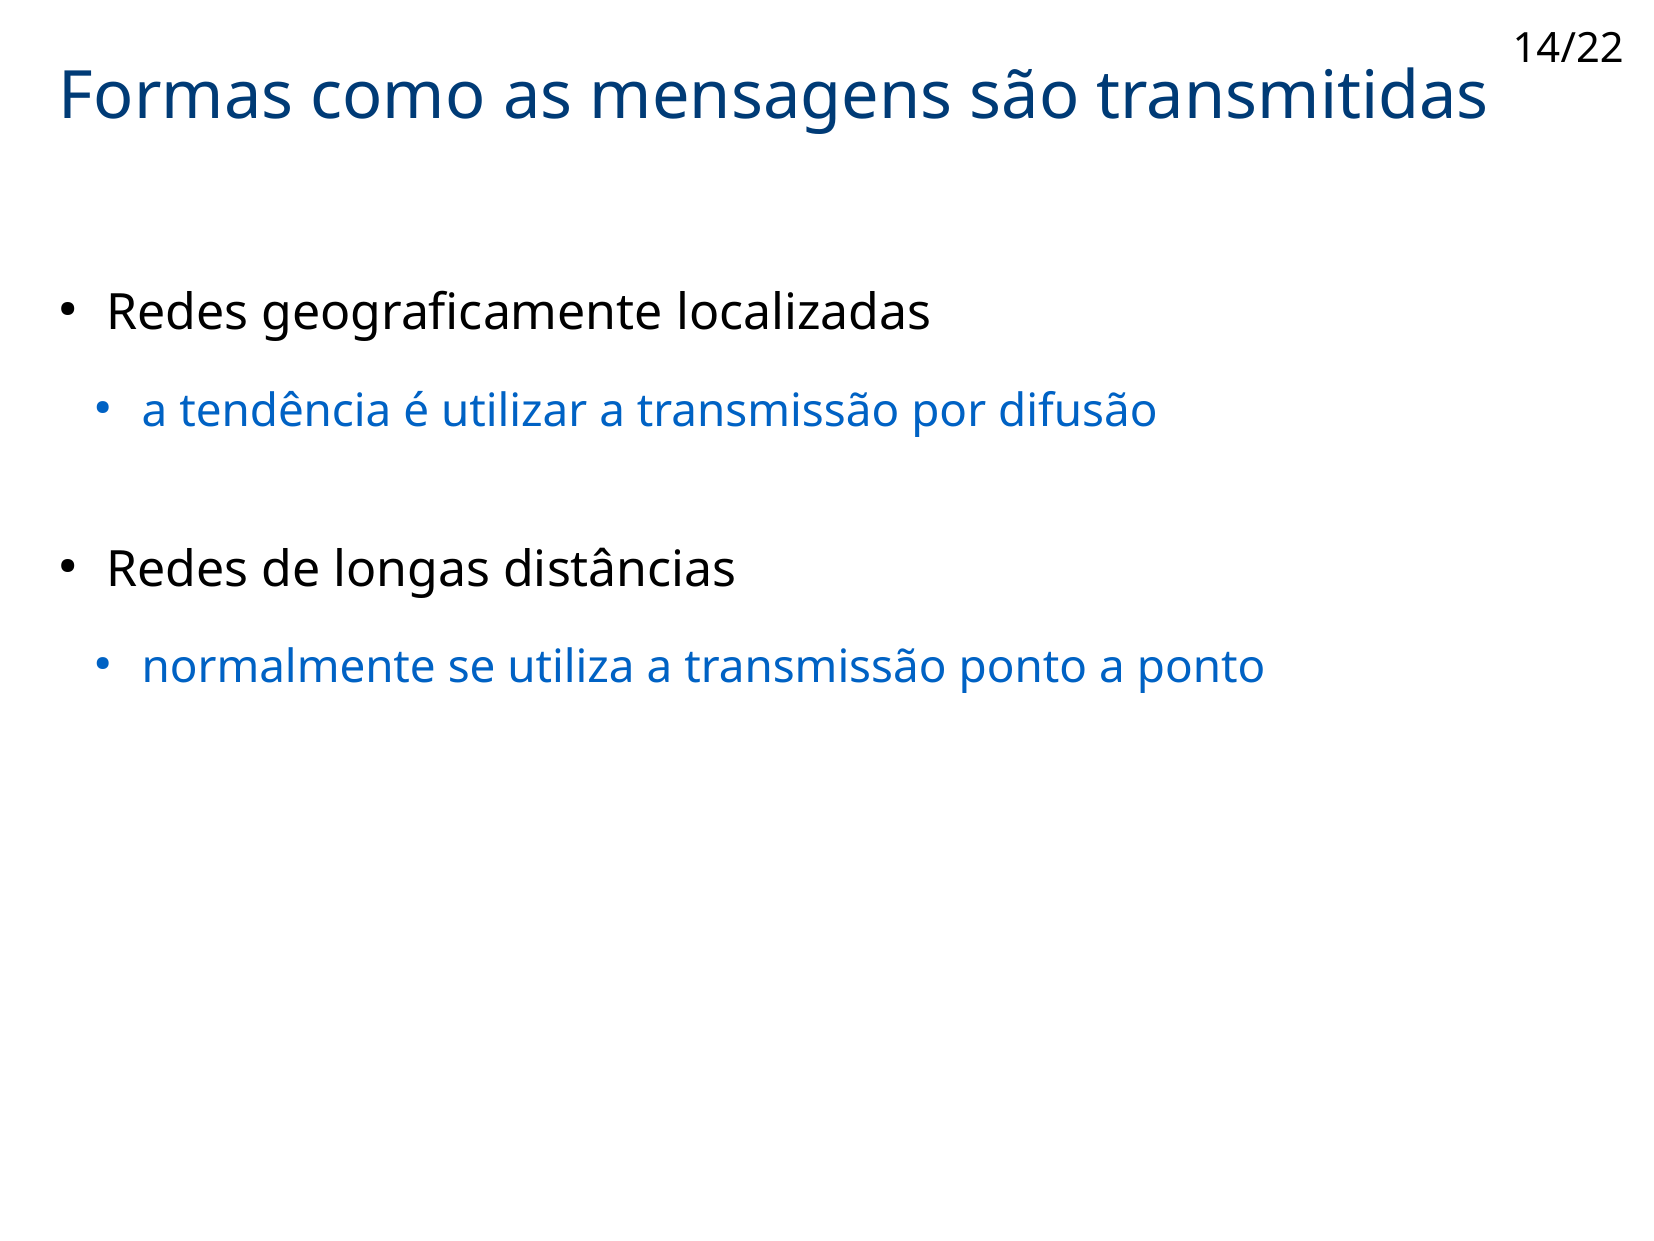

14
# Formas como as mensagens são transmitidas
Redes geograficamente localizadas
a tendência é utilizar a transmissão por difusão
Redes de longas distâncias
normalmente se utiliza a transmissão ponto a ponto